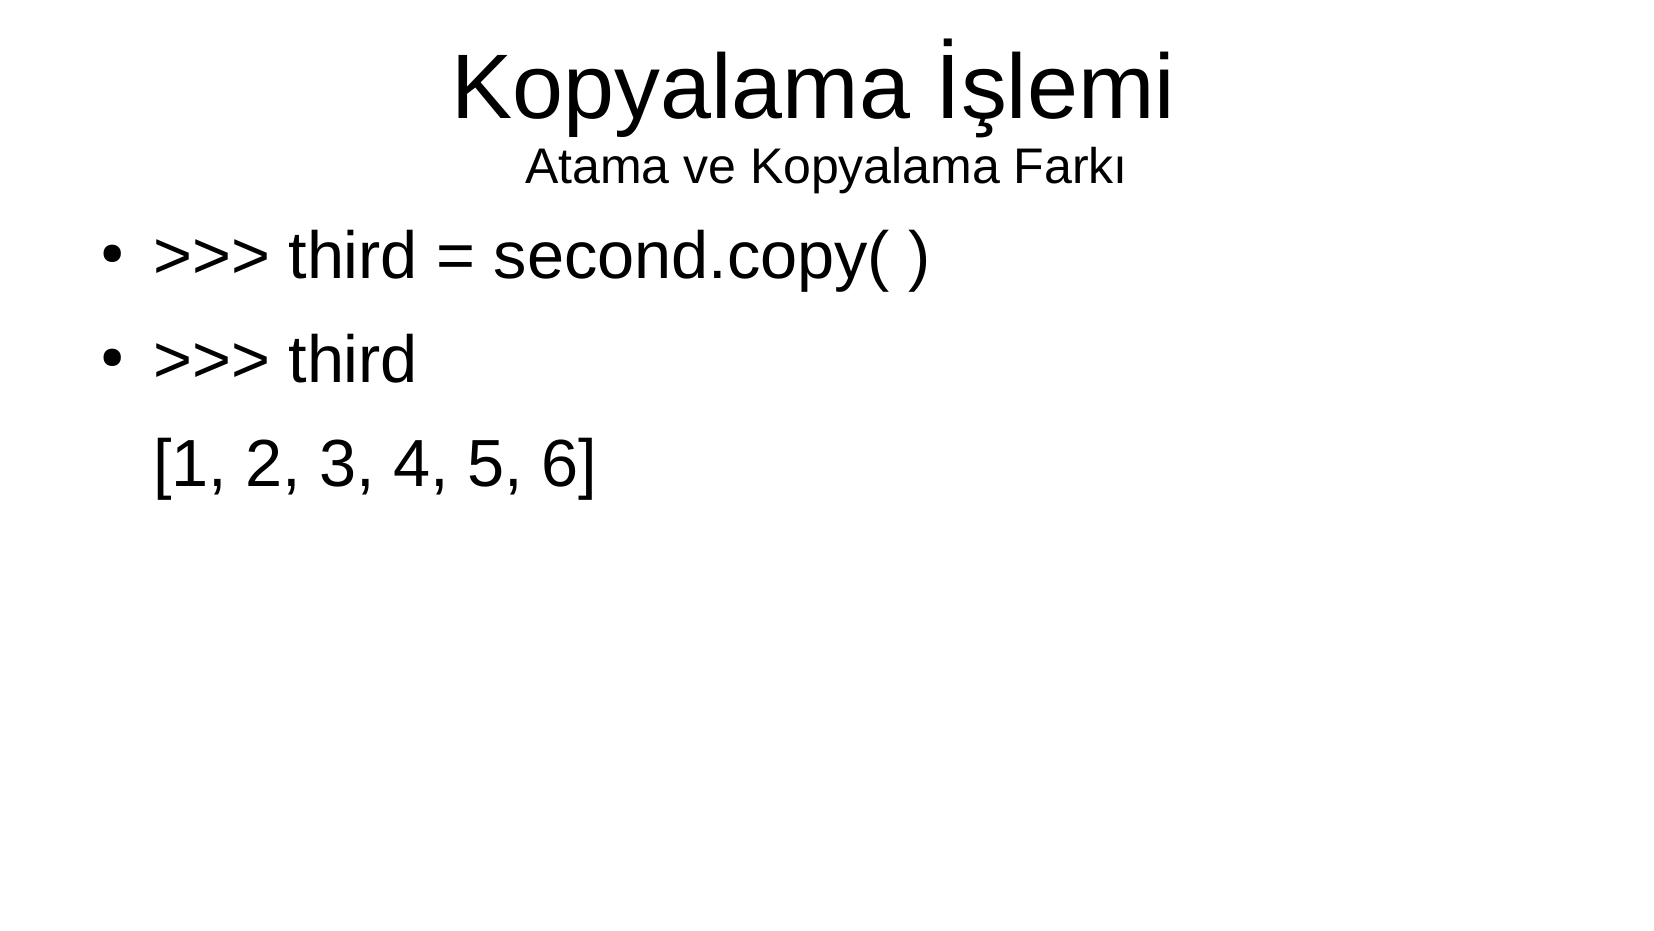

# Kopyalama İşlemi Atama ve Kopyalama Farkı
>>> third = second.copy( )
>>> third
[1, 2, 3, 4, 5, 6]